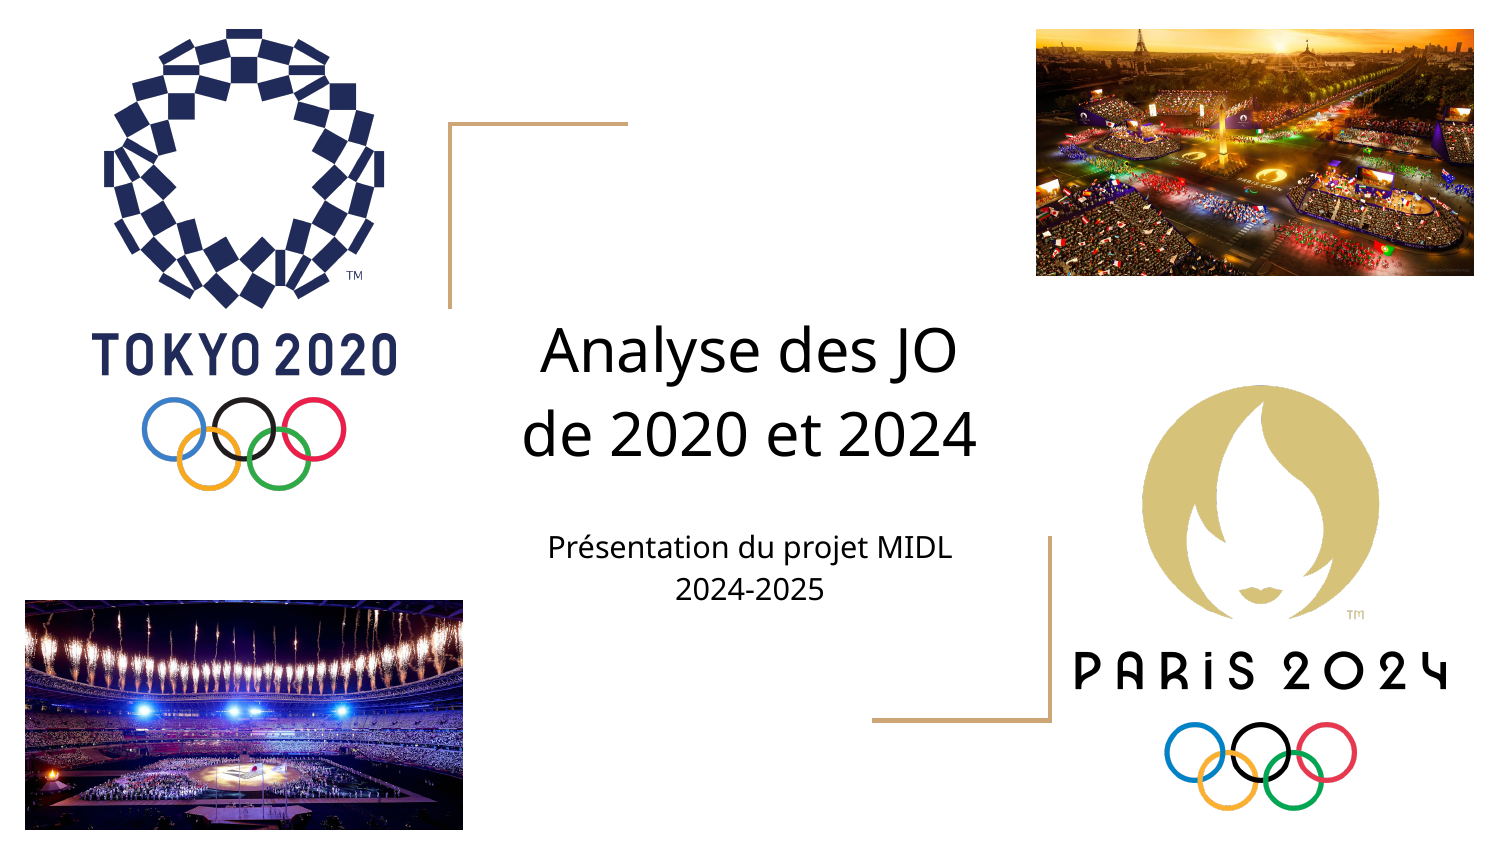

# Analyse des JO de 2020 et 2024
Présentation du projet MIDL
2024-2025